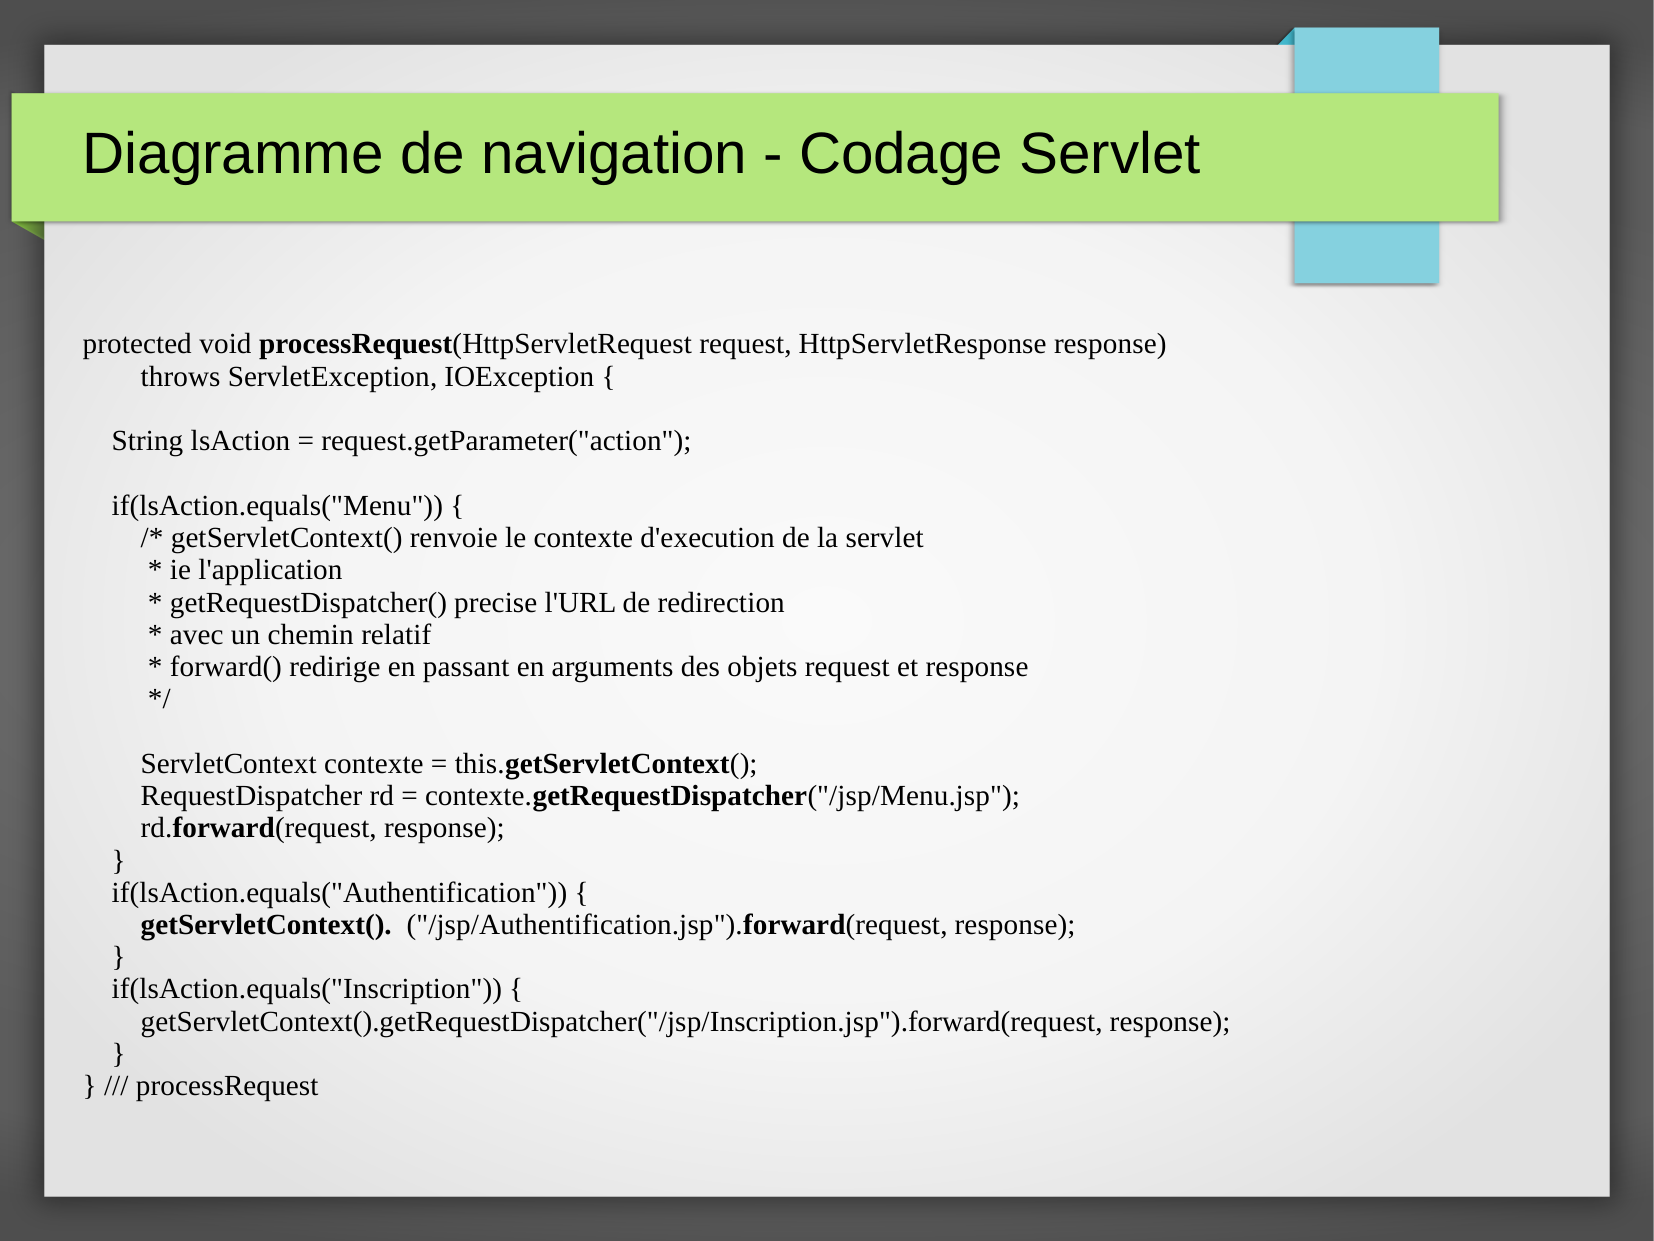

# Diagramme de navigation - Codage Servlet
protected void processRequest(HttpServletRequest request, HttpServletResponse response)
 throws ServletException, IOException {
 String lsAction = request.getParameter("action");
 if(lsAction.equals("Menu")) {
 /* getServletContext() renvoie le contexte d'execution de la servlet
 * ie l'application
 * getRequestDispatcher() precise l'URL de redirection
 * avec un chemin relatif
 * forward() redirige en passant en arguments des objets request et response
 */
 ServletContext contexte = this.getServletContext();
 RequestDispatcher rd = contexte.getRequestDispatcher("/jsp/Menu.jsp");
 rd.forward(request, response);
 }
 if(lsAction.equals("Authentification")) {
 getServletContext(). ("/jsp/Authentification.jsp").forward(request, response);
 }
 if(lsAction.equals("Inscription")) {
 getServletContext().getRequestDispatcher("/jsp/Inscription.jsp").forward(request, response);
 }
} /// processRequest